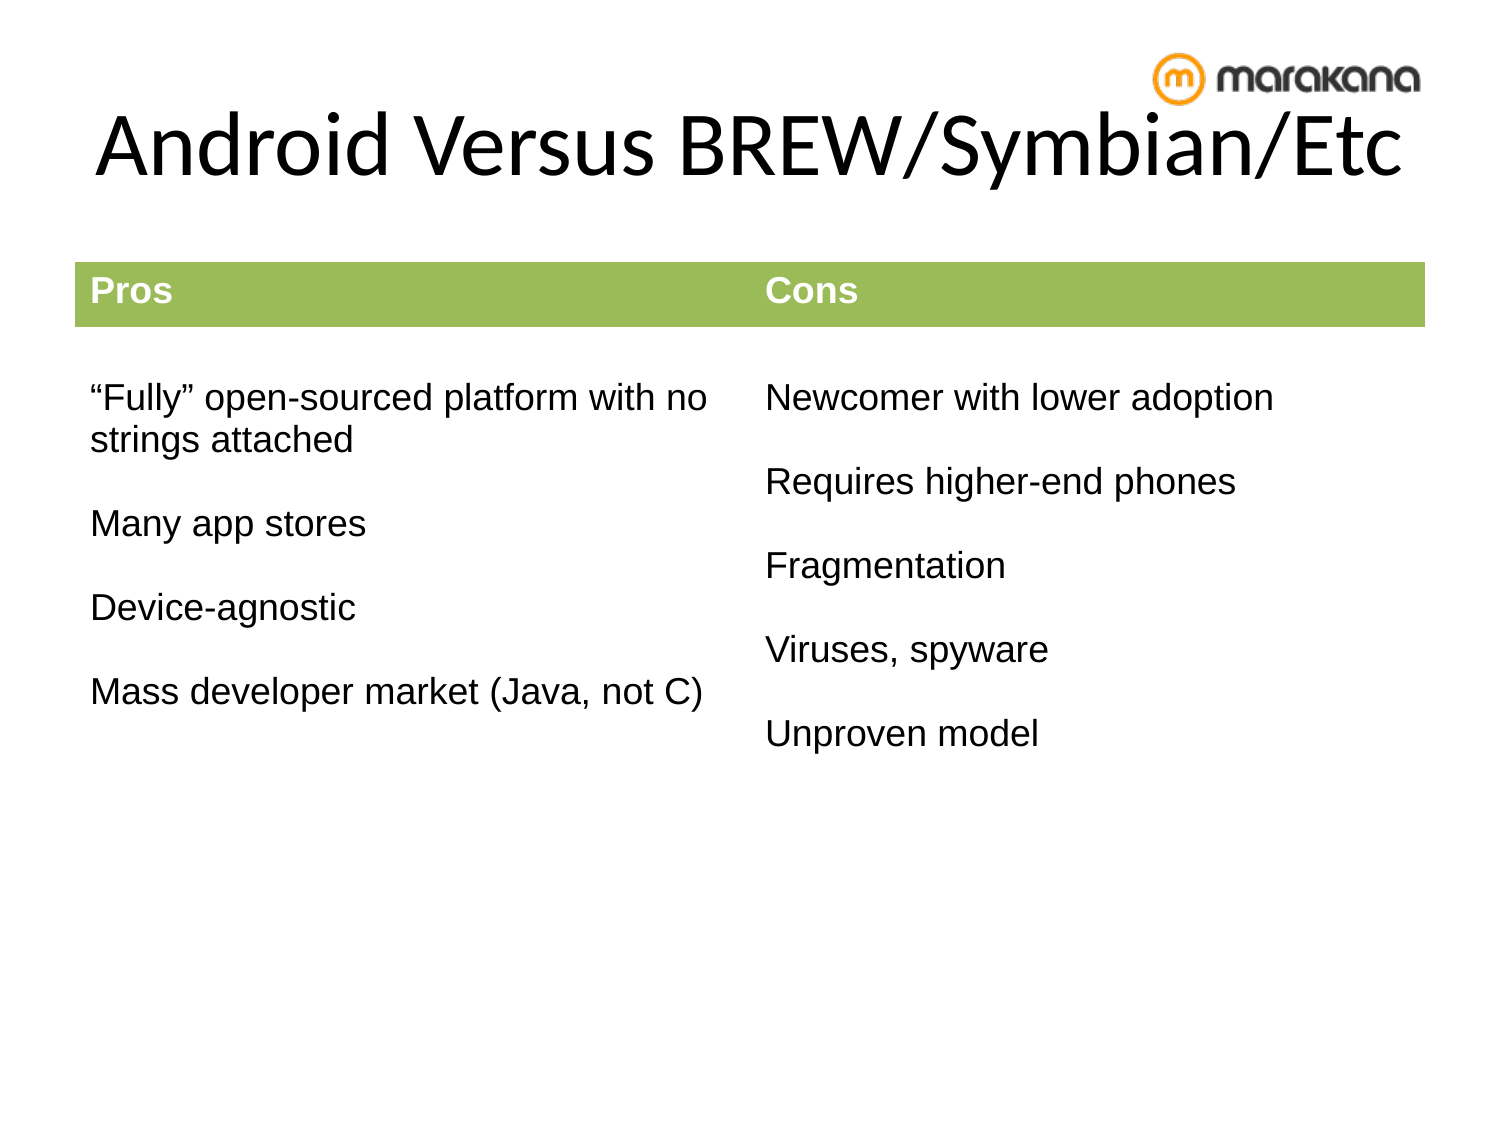

# Android Versus BREW/Symbian/Etc
| Pros | Cons |
| --- | --- |
| “Fully” open-sourced platform with no strings attached Many app stores Device-agnostic Mass developer market (Java, not C) | Newcomer with lower adoption Requires higher-end phones Fragmentation Viruses, spyware Unproven model |